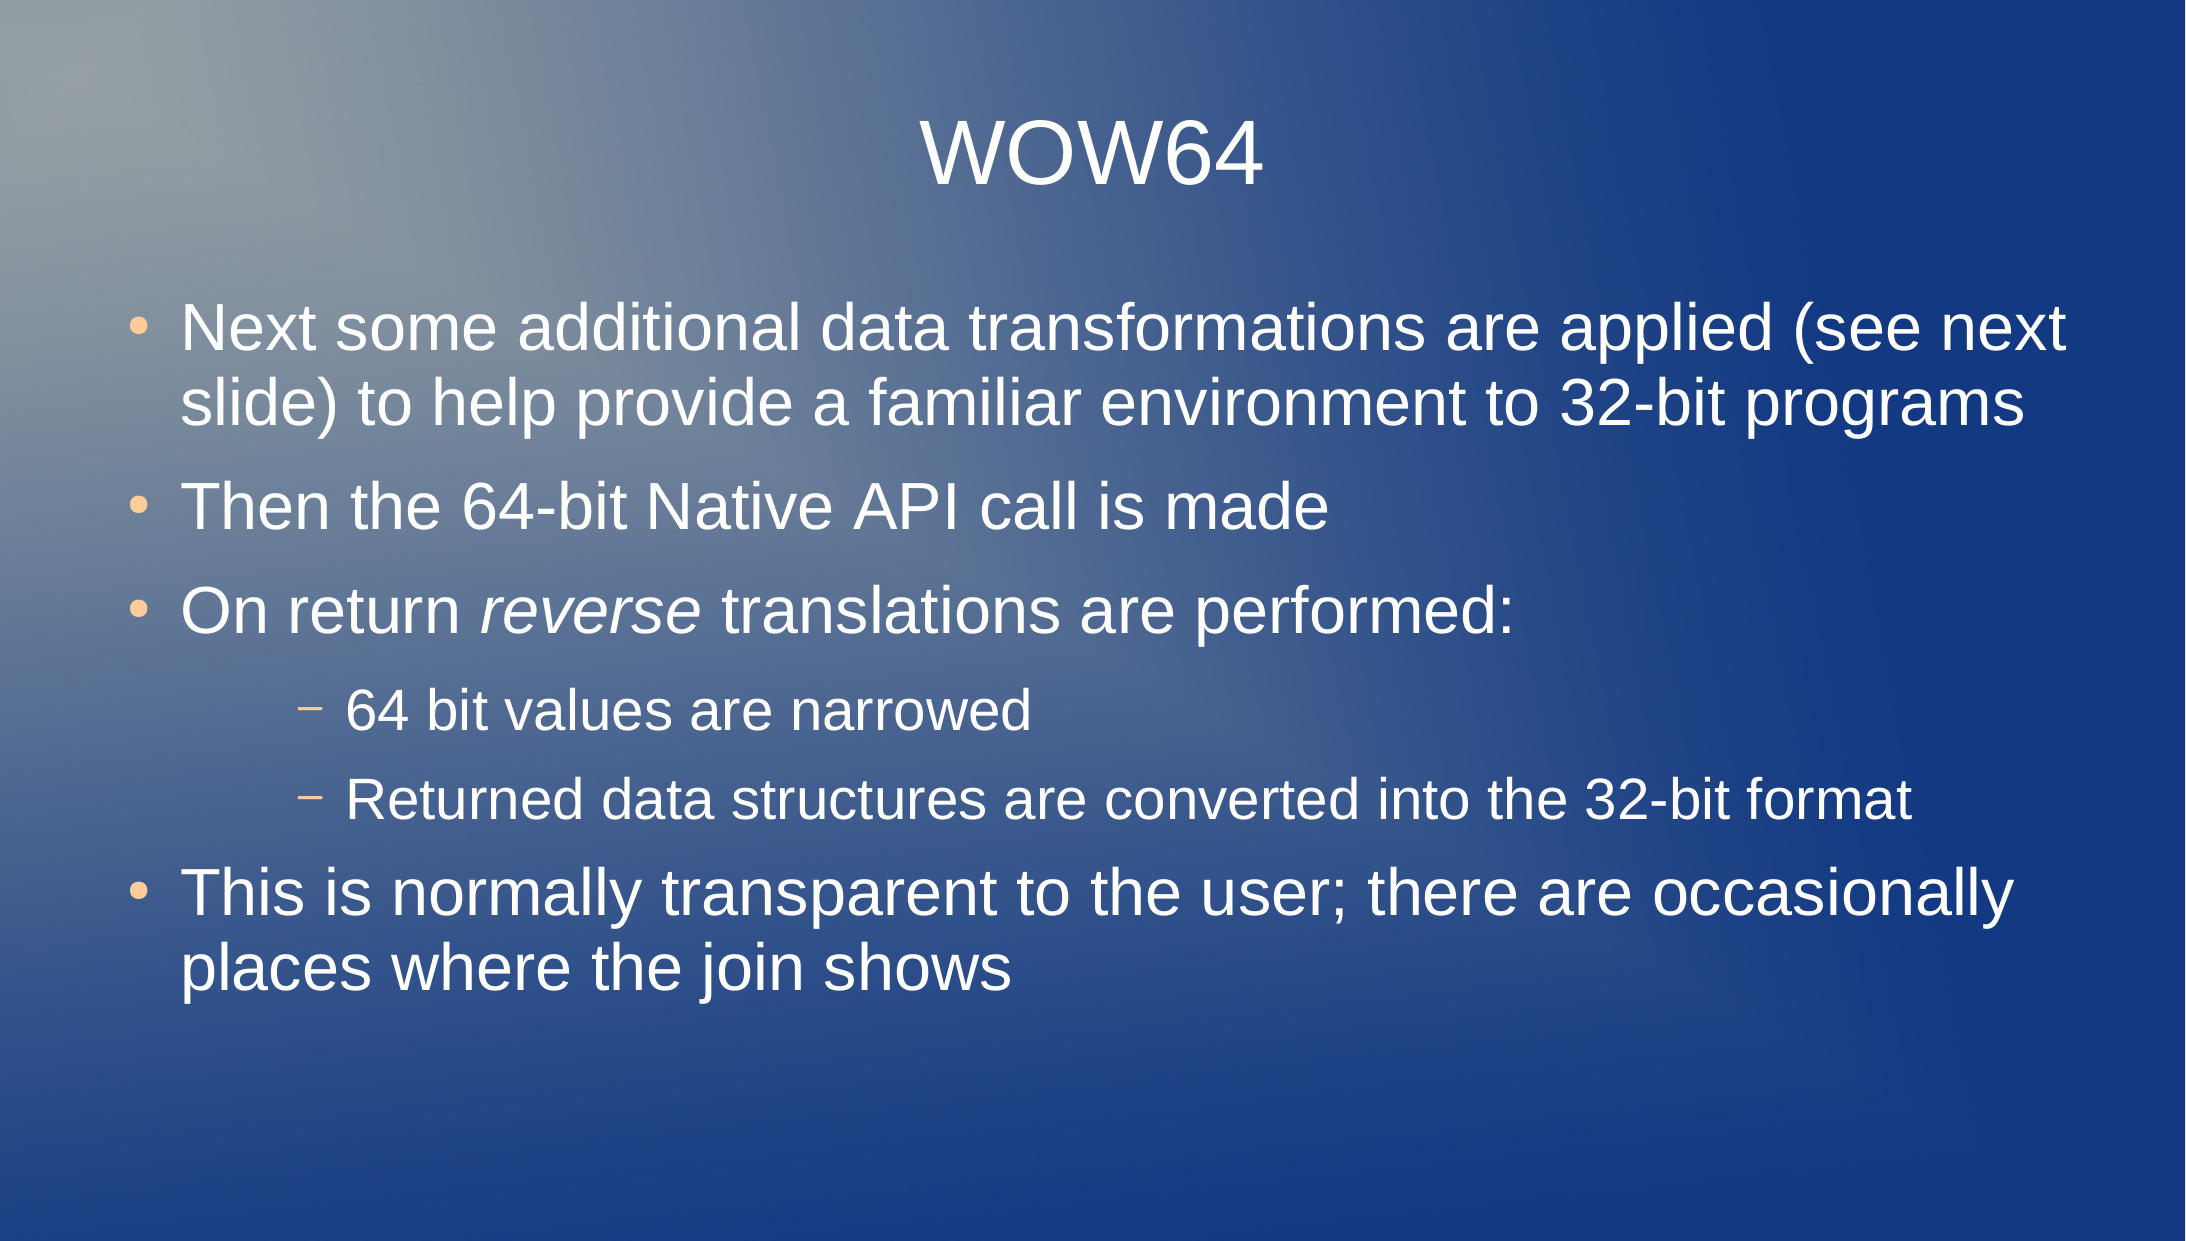

# WOW64
Next some additional data transformations are applied (see next slide) to help provide a familiar environment to 32-bit programs
Then the 64-bit Native API call is made
On return reverse translations are performed:
64 bit values are narrowed
Returned data structures are converted into the 32-bit format
This is normally transparent to the user; there are occasionally places where the join shows